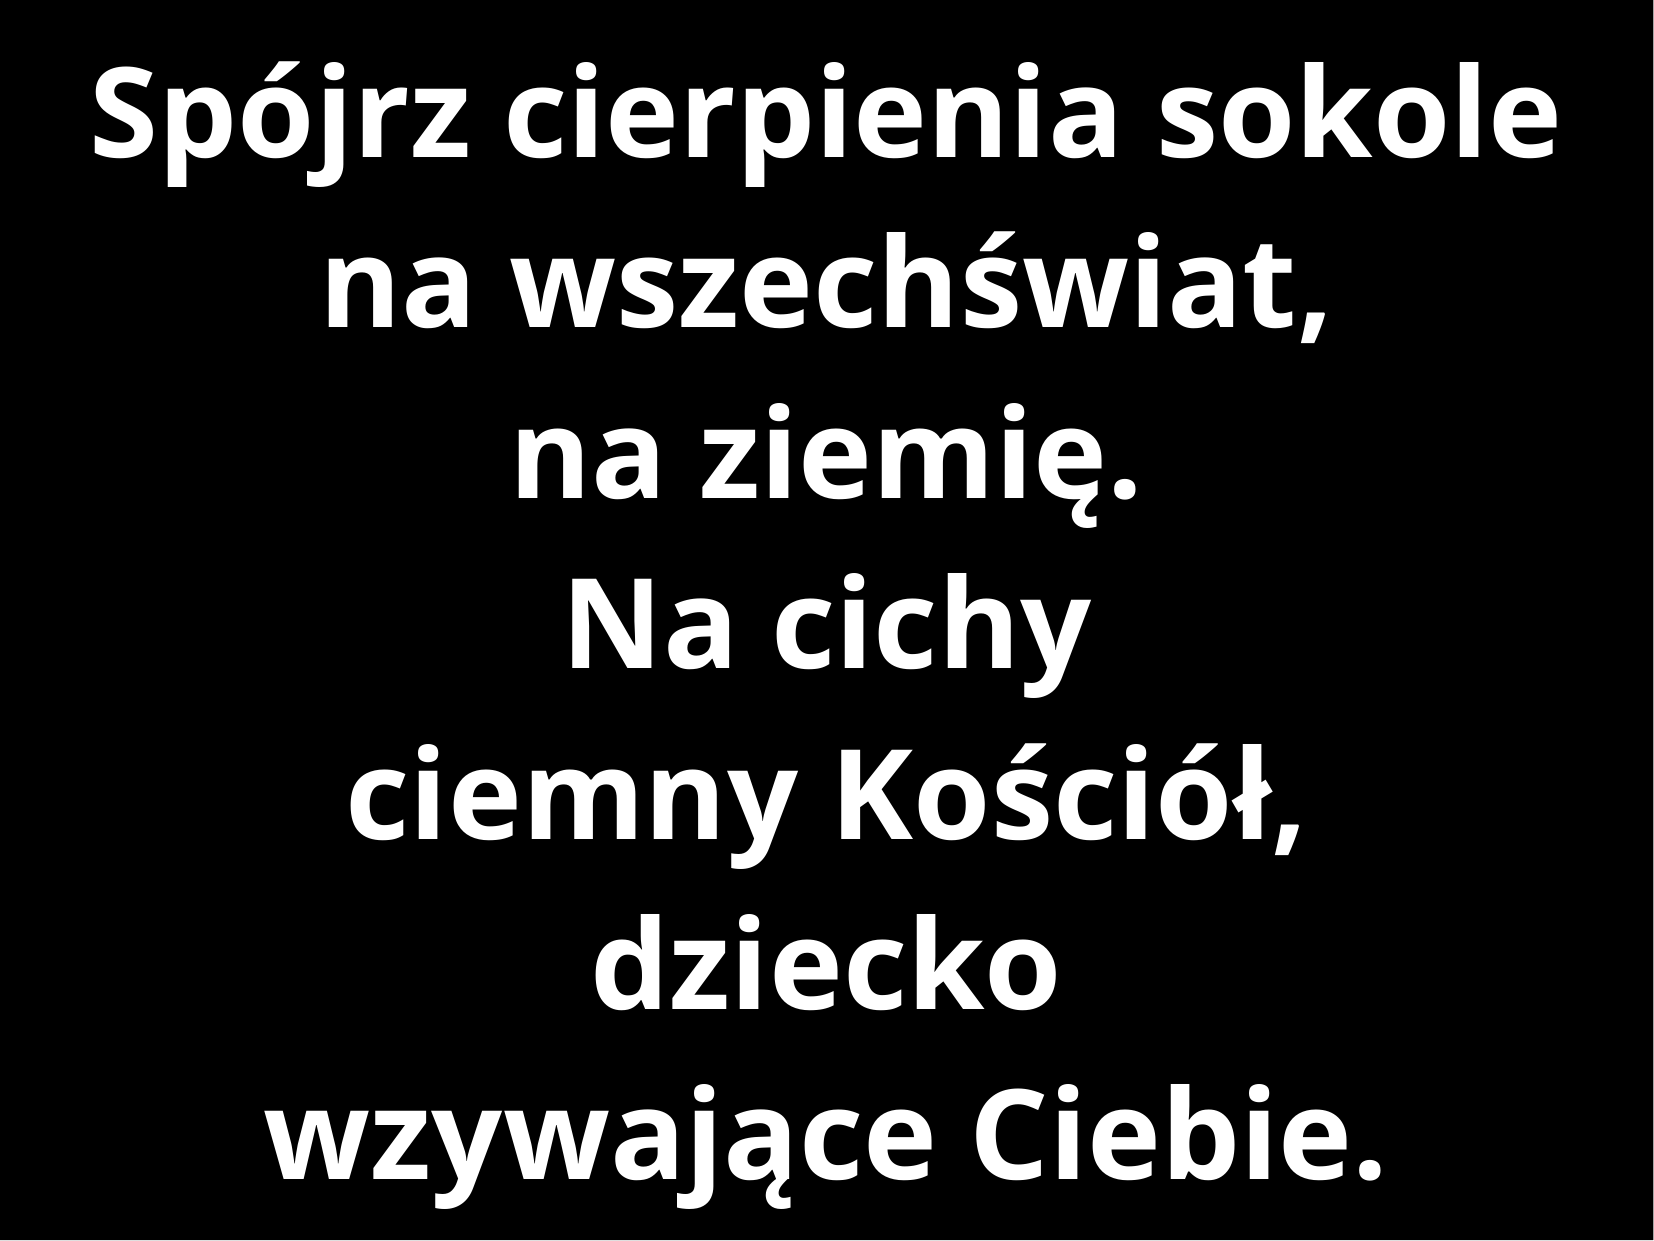

# Spójrz cierpienia sokole na wszechświat, na ziemię. Na cichy ciemny Kościół, dziecko wzywające Ciebie.